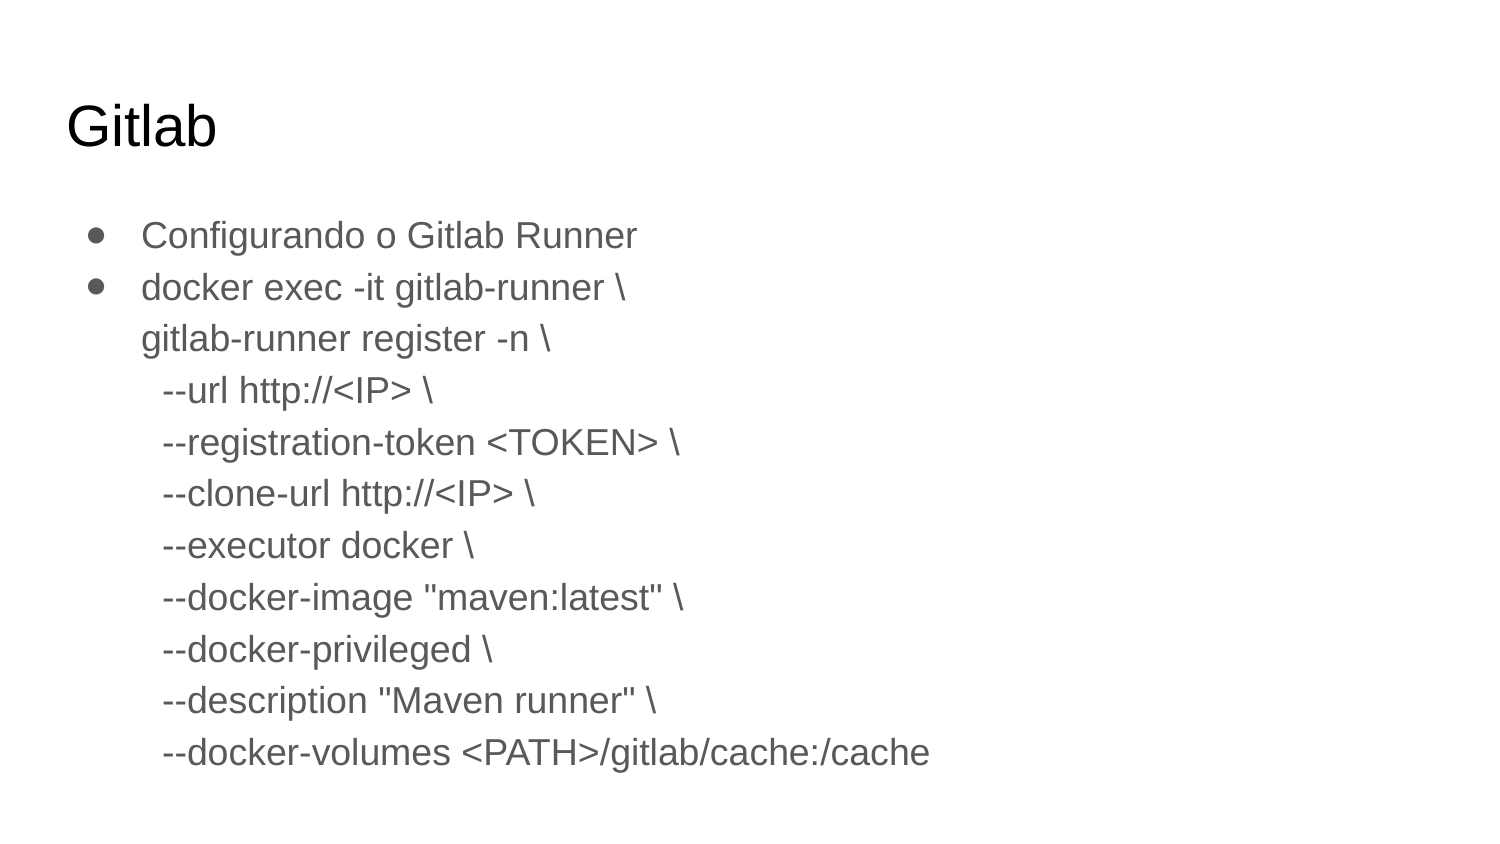

# Gitlab
Configurando o Gitlab Runner
docker exec -it gitlab-runner \
gitlab-runner register -n \
 --url http://<IP> \
 --registration-token <TOKEN> \
 --clone-url http://<IP> \
 --executor docker \
 --docker-image "maven:latest" \
 --docker-privileged \
 --description "Maven runner" \
 --docker-volumes <PATH>/gitlab/cache:/cache